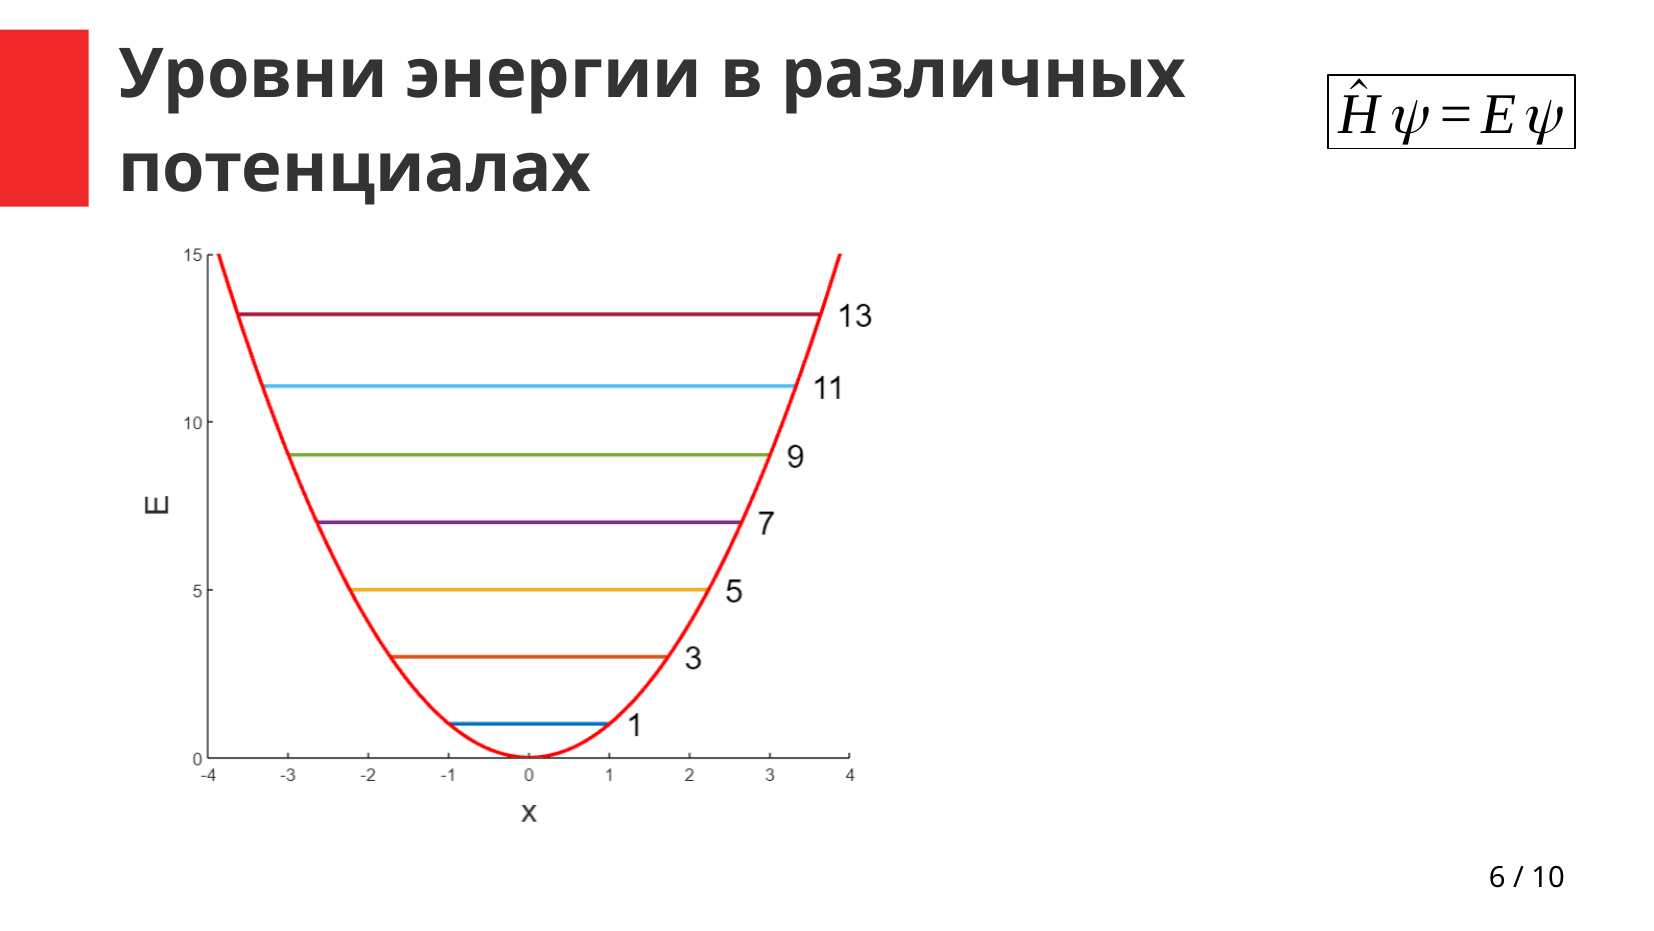

# Уровни энергии в различных потенциалах
6